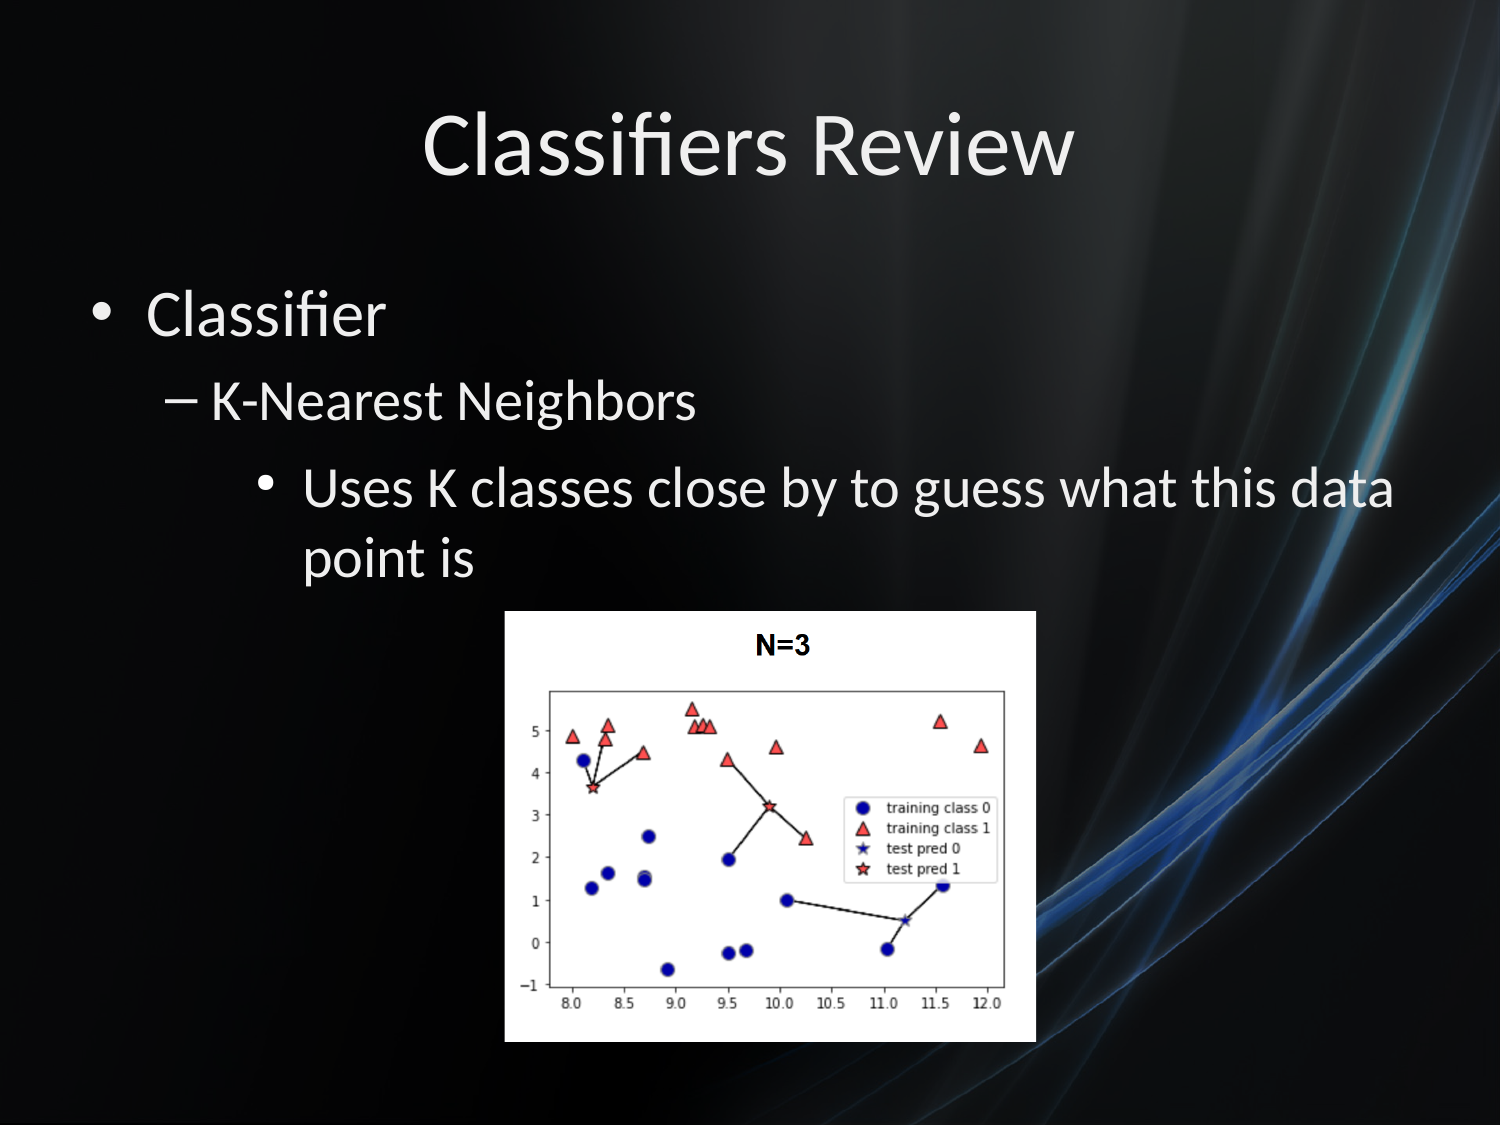

# Classifiers Review
Classifier
K-Nearest Neighbors
Uses K classes close by to guess what this data point is